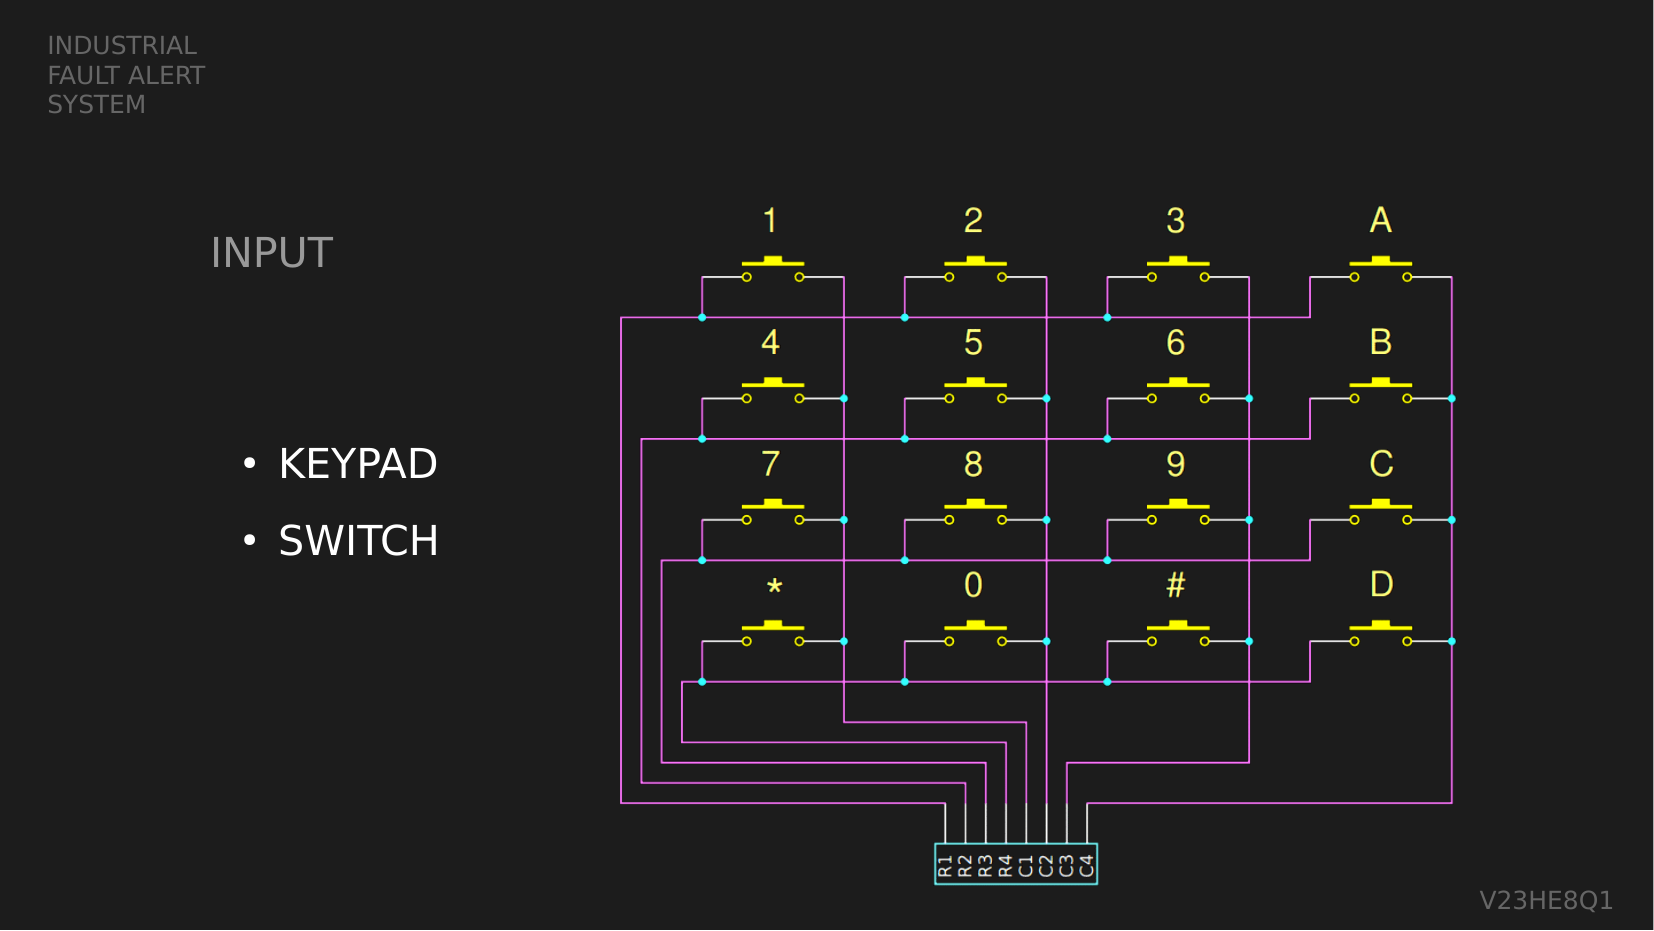

INDUSTRIAL FAULT ALERT SYSTEM
INPUT
KEYPAD
SWITCH
V23HE8Q1